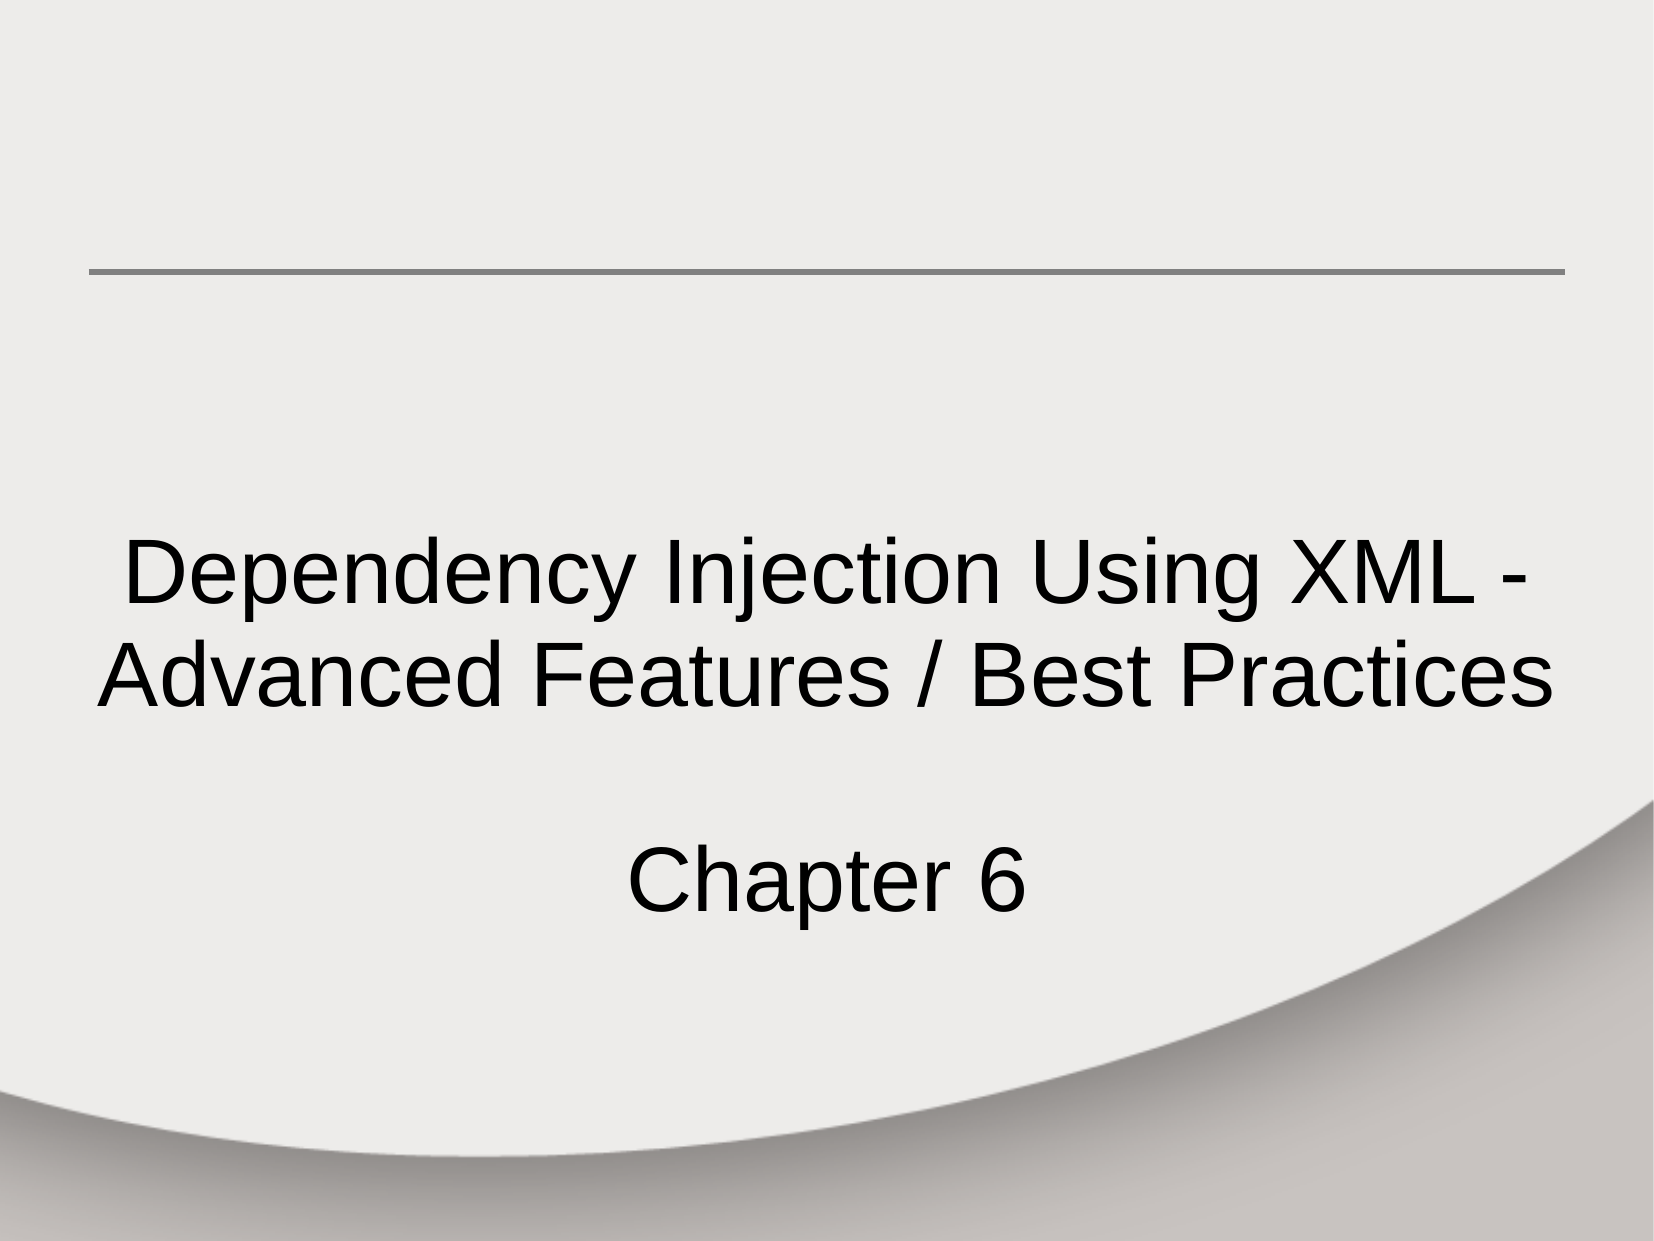

Dependency Injection Using XML - Advanced Features / Best Practices
Chapter 6